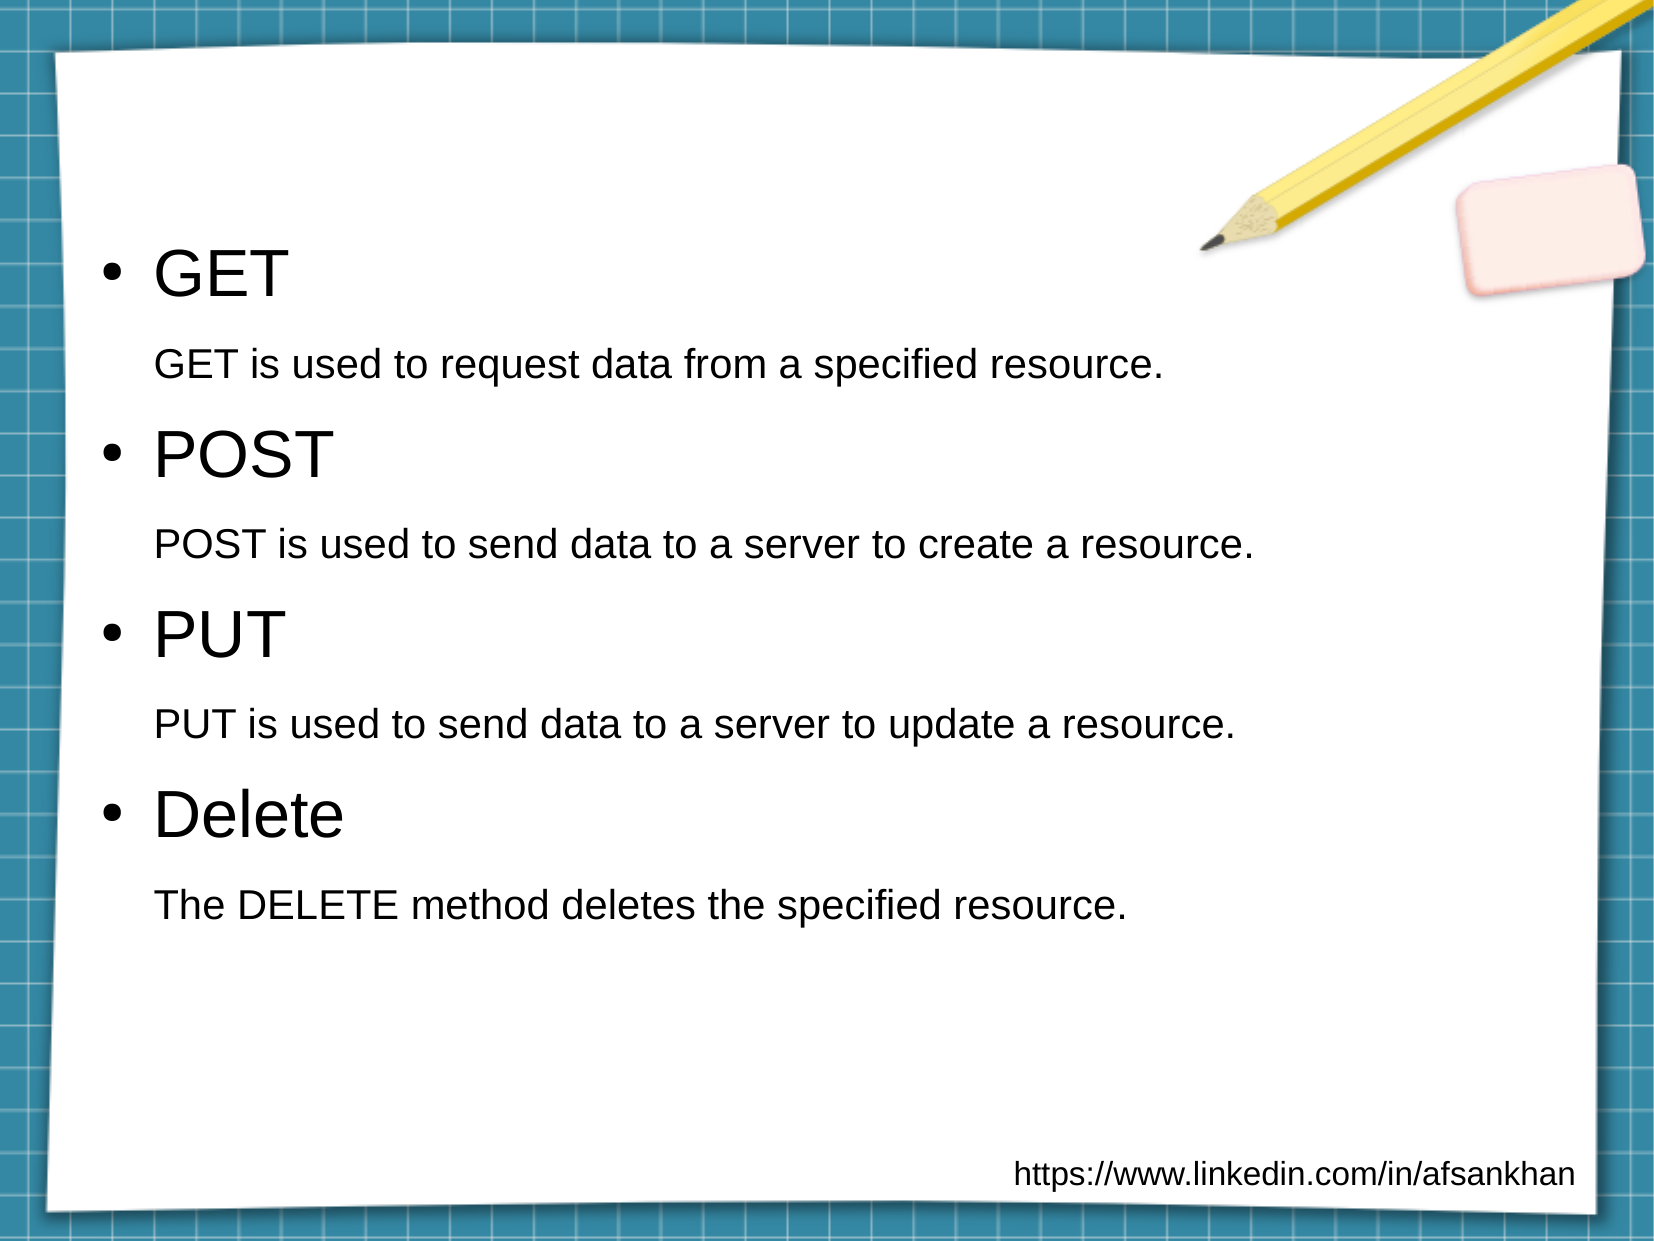

# GET
GET is used to request data from a specified resource.
POST
POST is used to send data to a server to create a resource.
PUT
PUT is used to send data to a server to update a resource.
Delete
The DELETE method deletes the specified resource.
https://www.linkedin.com/in/afsankhan